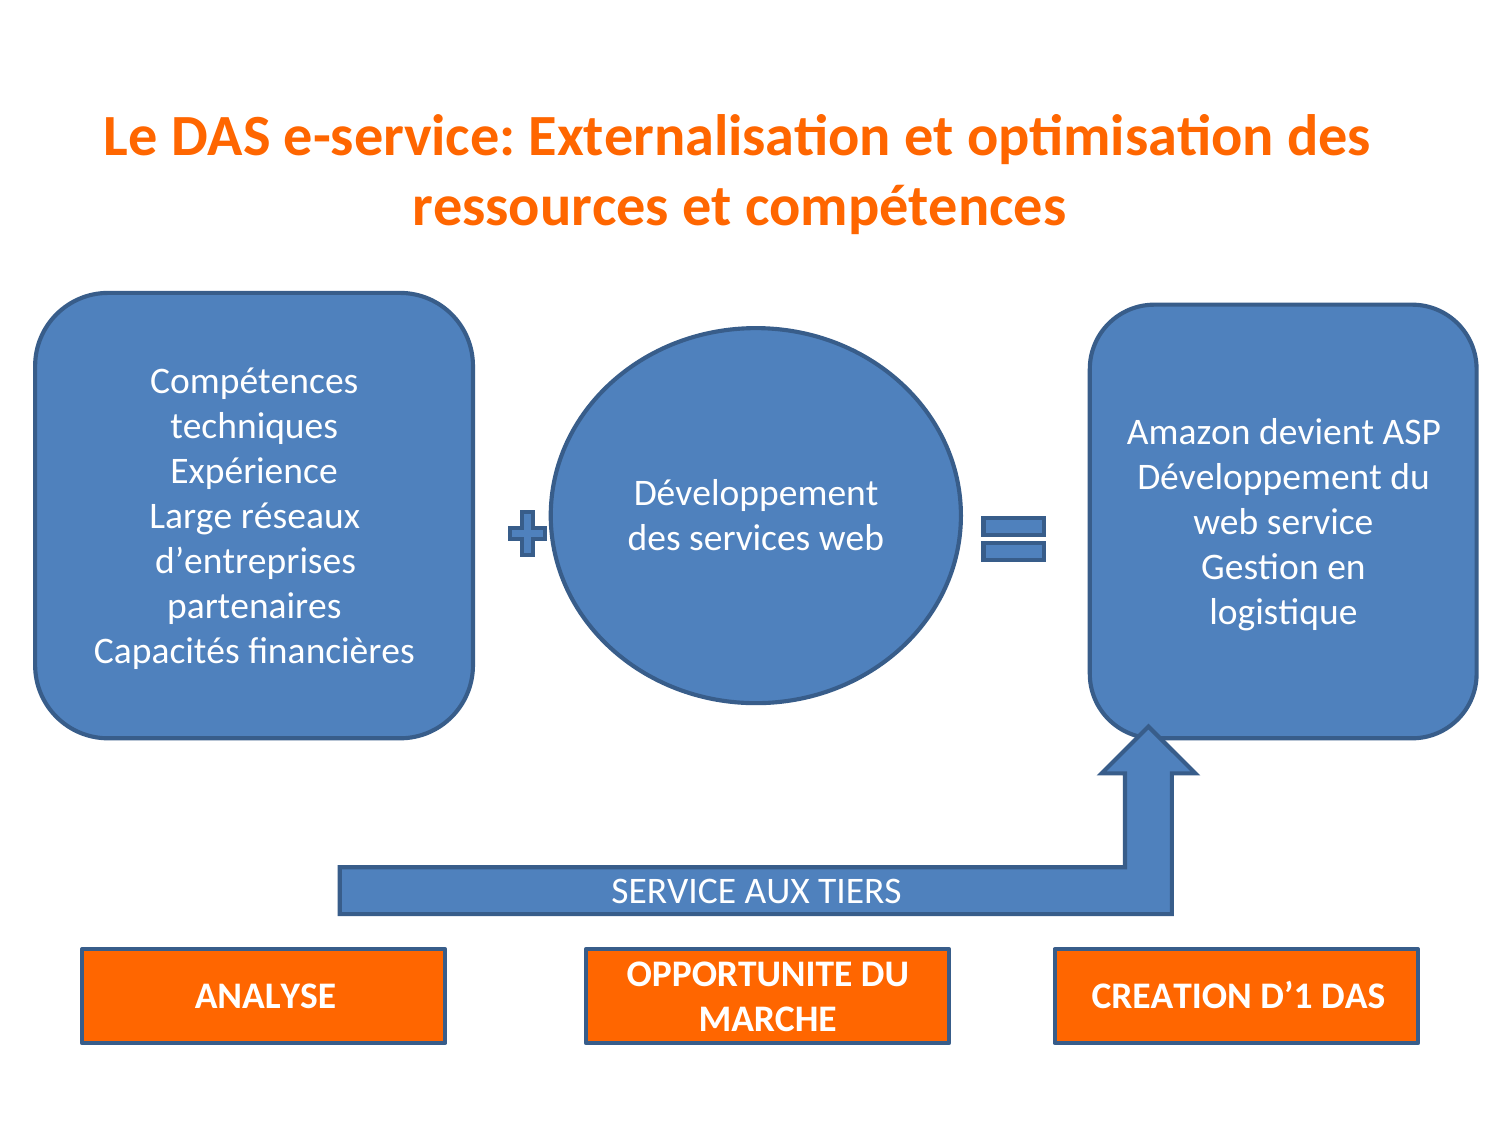

Le DAS e-service: Externalisation et optimisation des
ressources et compétences
Compétences
techniques
Amazon devient ASP
Expérience
Développement du
Développement
Large réseaux
web service
des services web
d’entreprises
Gestion en
partenaires
logistique
Capacités financières
SERVICE AUX TIERS
OPPORTUNITE DU
ANALYSE
CREATION D’1 DAS
MARCHE